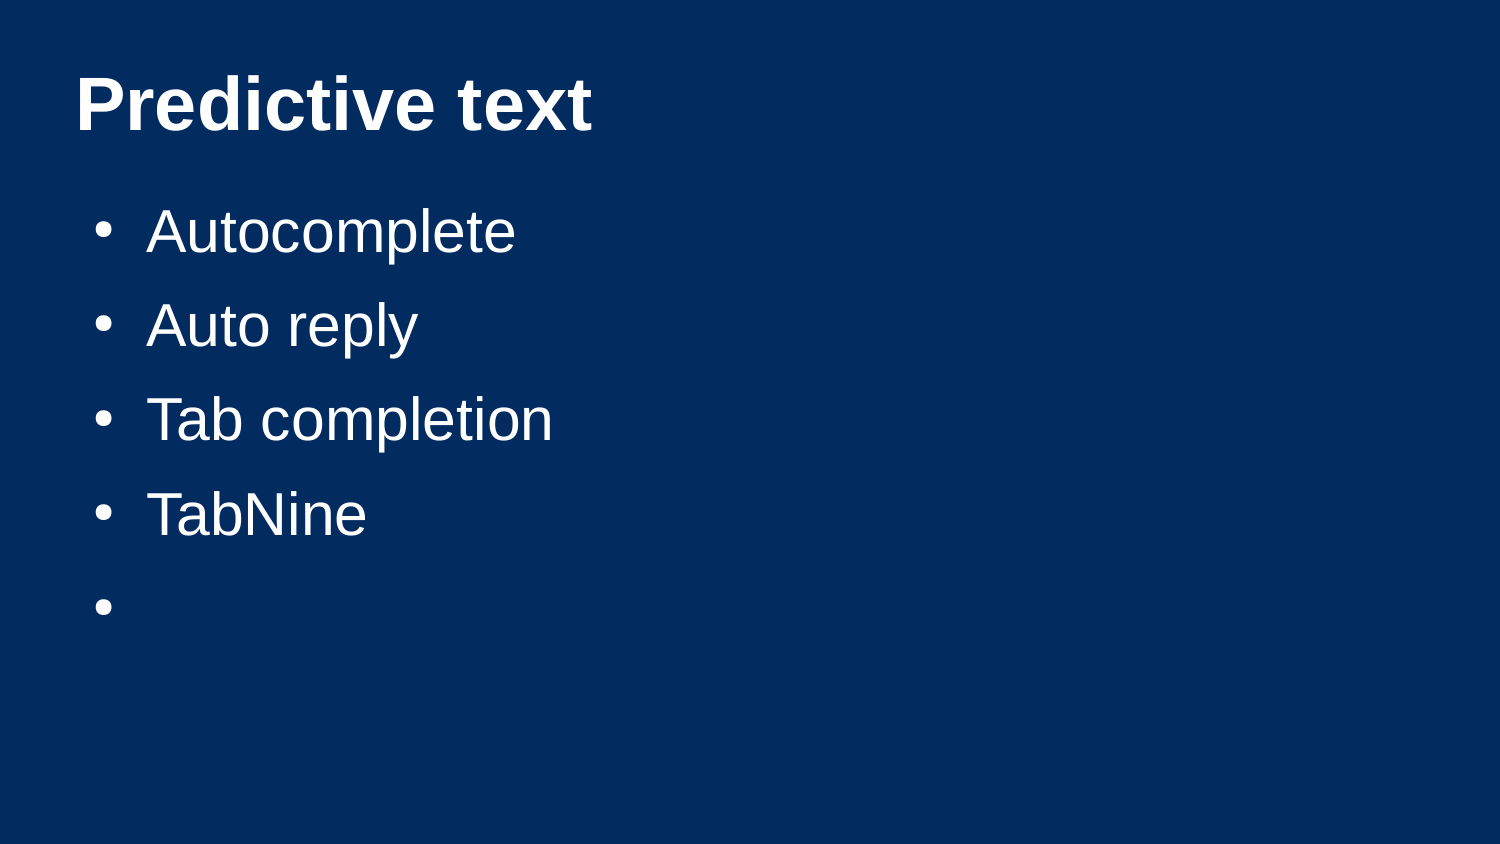

# Predictive text
Autocomplete
Auto reply
Tab completion
TabNine